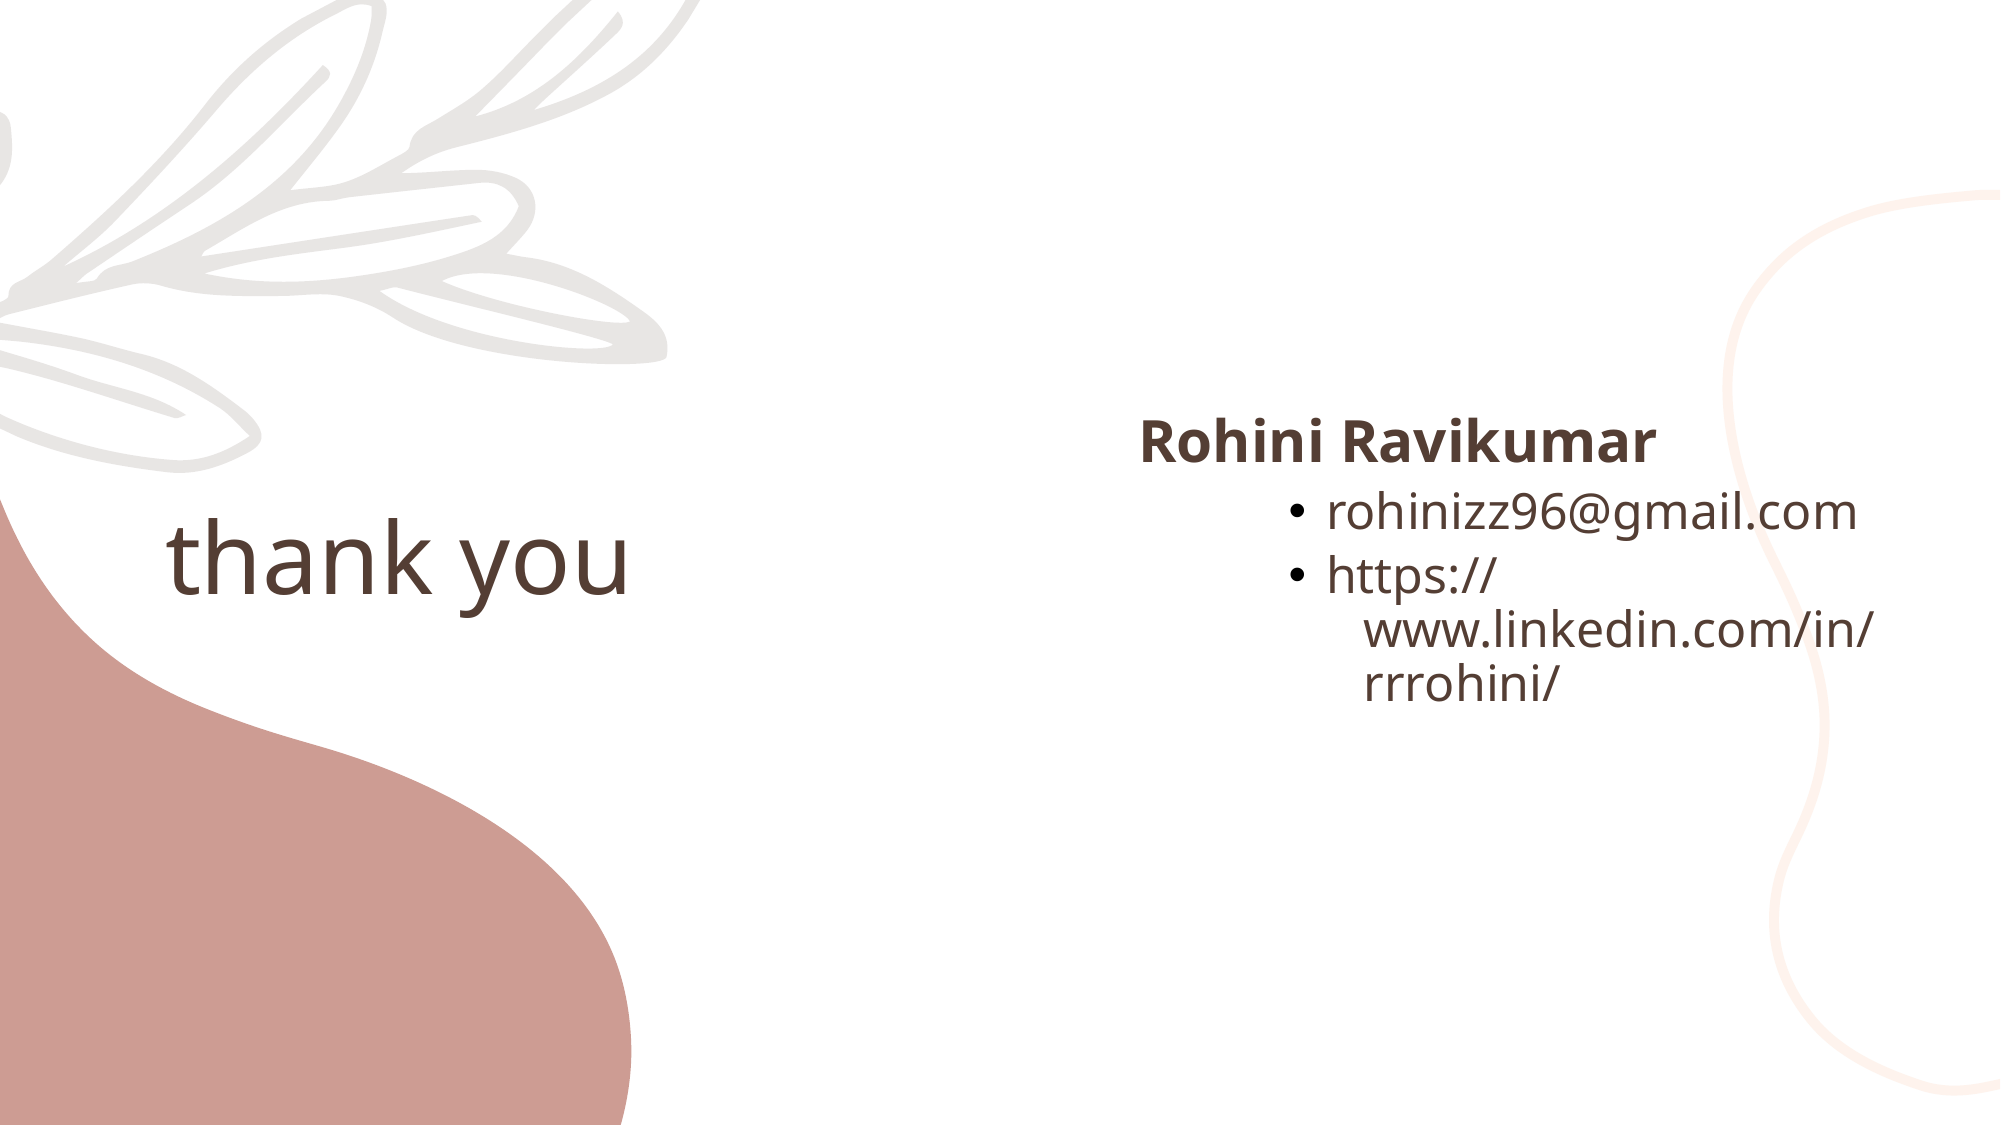

# thank you
Rohini Ravikumar
rohinizz96@gmail.com
https://www.linkedin.com/in/rrrohini/